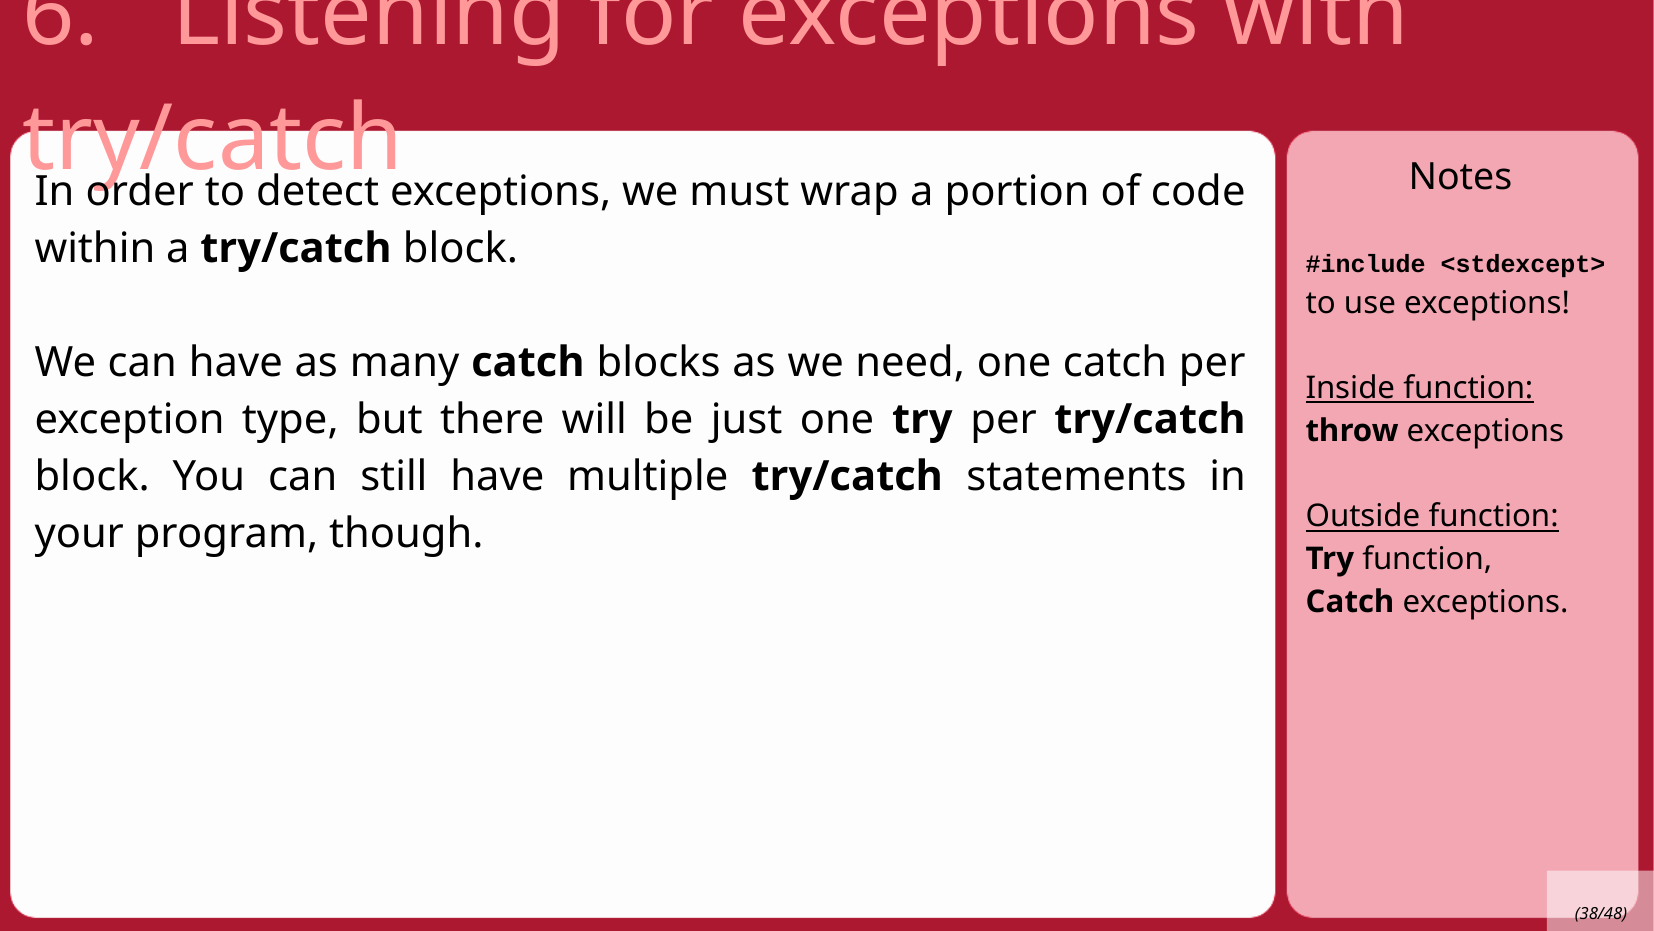

# 6.	Listening for exceptions with try/catch
Notes
#include <stdexcept>
to use exceptions!
Inside function:
throw exceptions
Outside function:
Try function,
Catch exceptions.
In order to detect exceptions, we must wrap a portion of code within a try/catch block.
We can have as many catch blocks as we need, one catch per exception type, but there will be just one try per try/catch block. You can still have multiple try/catch statements in your program, though.